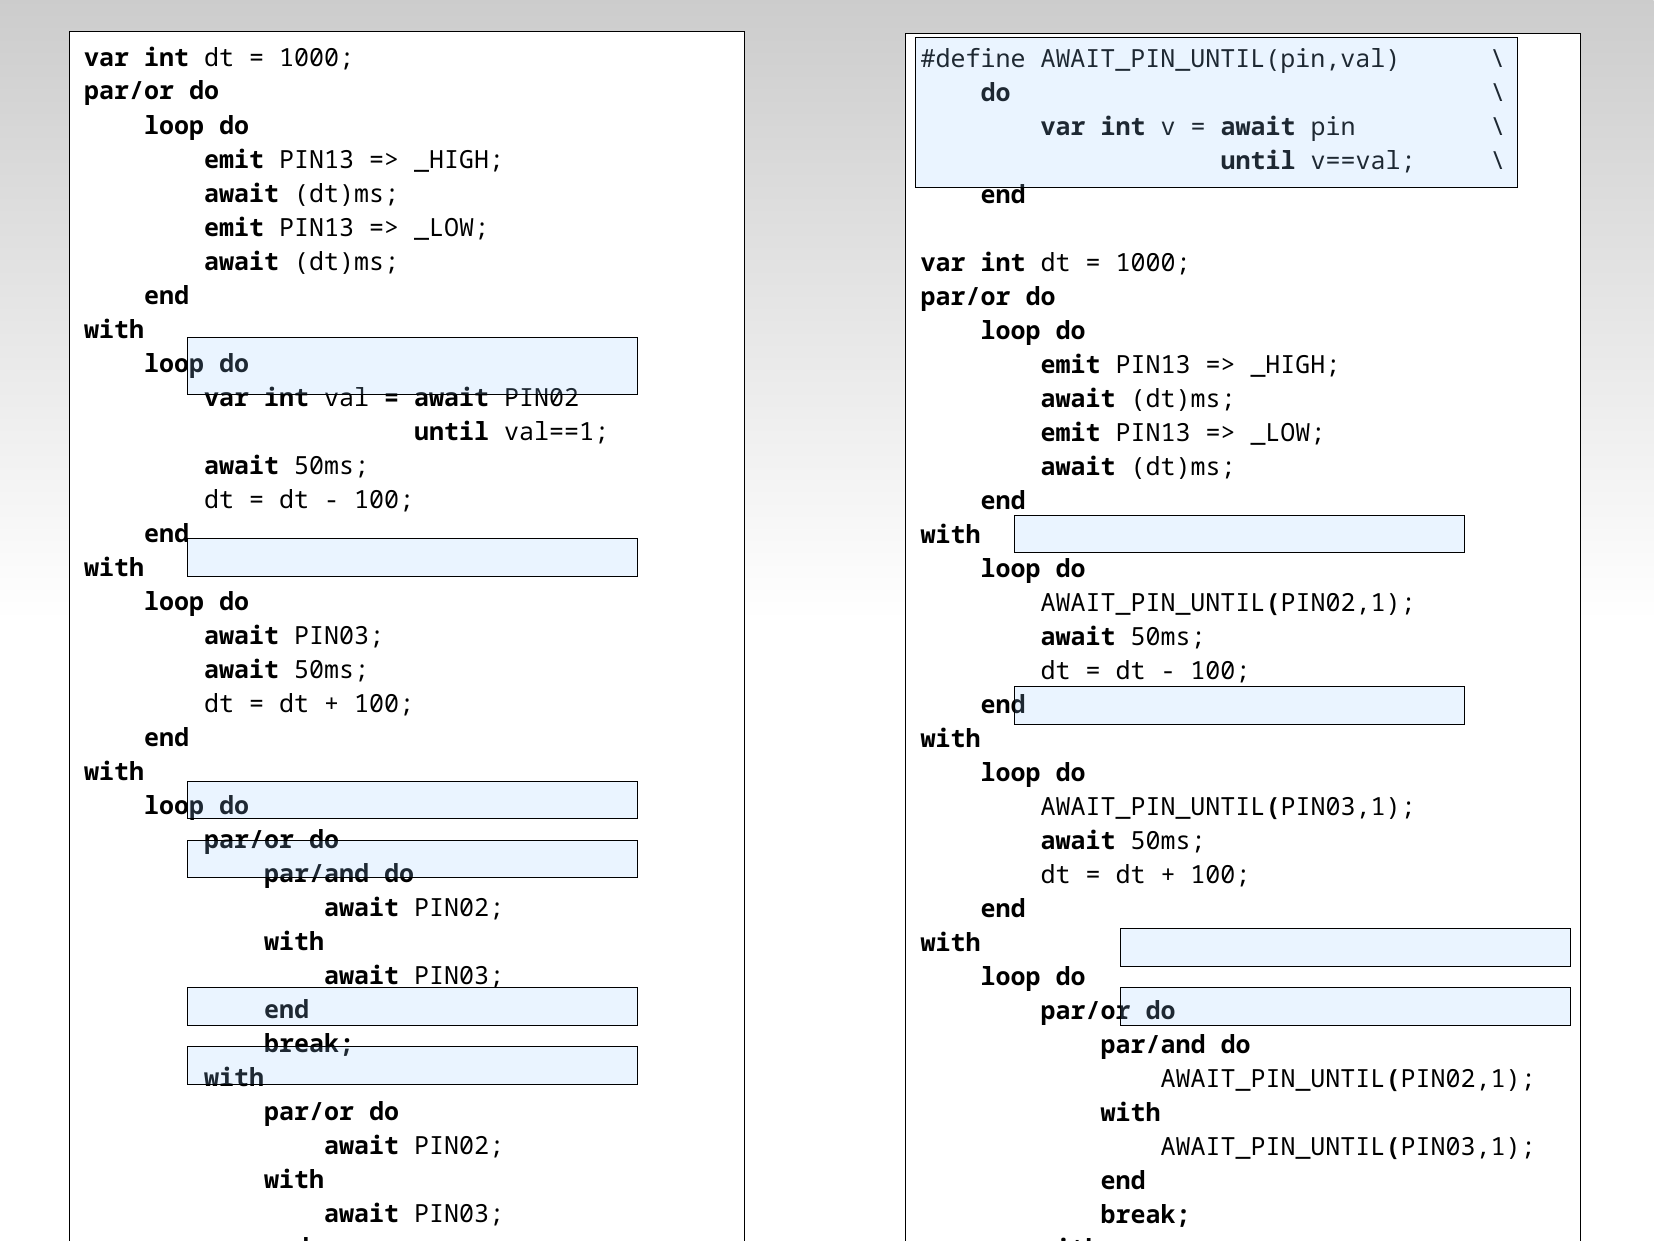

var int dt = 1000;
par/or do
 loop do
 emit PIN13 => _HIGH;
 await (dt)ms;
 emit PIN13 => _LOW;
 await (dt)ms;
 end
with
 loop do
 var int val = await PIN02
 until val==1;
 await 50ms;
 dt = dt - 100;
 end
with
 loop do
 await PIN03;
 await 50ms;
 dt = dt + 100;
 end
with
 loop do
 par/or do
 par/and do
 await PIN02;
 with
 await PIN03;
 end
 break;
 with
 par/or do
 await PIN02;
 with
 await PIN03;
 end
 await 500ms;
 end
 end
end
#define AWAIT_PIN_UNTIL(pin,val) \
 do \
 var int v = await pin \
 until v==val; \
 end
var int dt = 1000;
par/or do
 loop do
 emit PIN13 => _HIGH;
 await (dt)ms;
 emit PIN13 => _LOW;
 await (dt)ms;
 end
with
 loop do
 AWAIT_PIN_UNTIL(PIN02,1);
 await 50ms;
 dt = dt - 100;
 end
with
 loop do
 AWAIT_PIN_UNTIL(PIN03,1);
 await 50ms;
 dt = dt + 100;
 end
with
 loop do
 par/or do
 par/and do
 AWAIT_PIN_UNTIL(PIN02,1);
 with
 AWAIT_PIN_UNTIL(PIN03,1);
 end
 break;
 with
 <...>
 end
 end
end